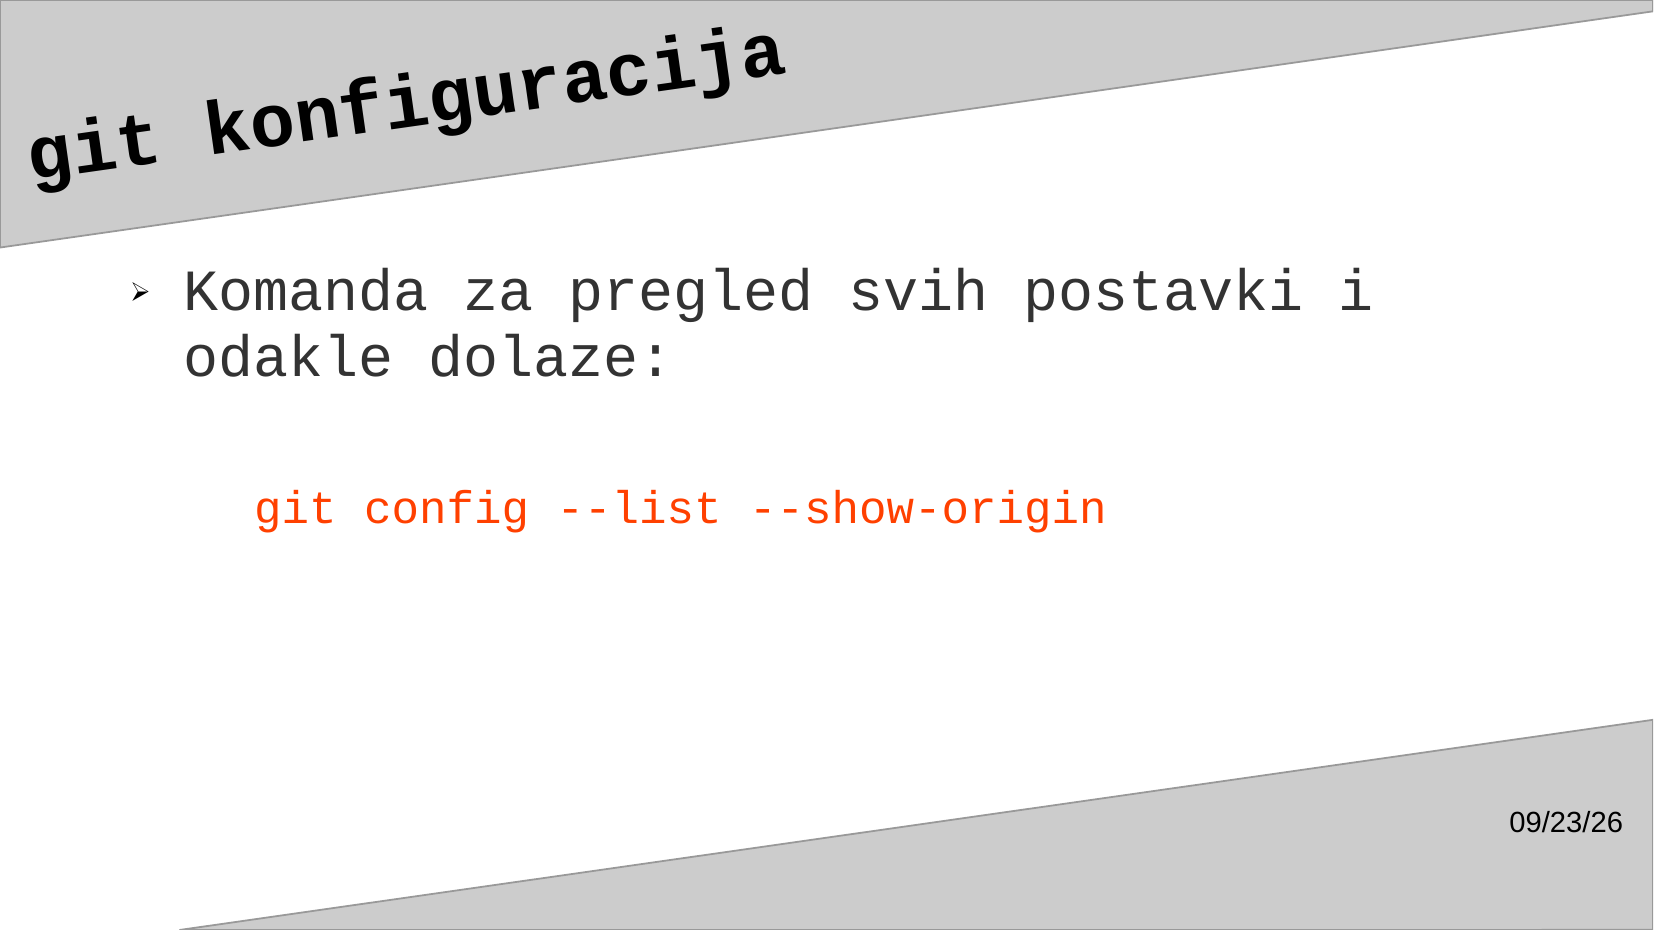

# git konfiguracija
Komanda za pregled svih postavki i odakle dolaze:
git config --list --show-origin
25